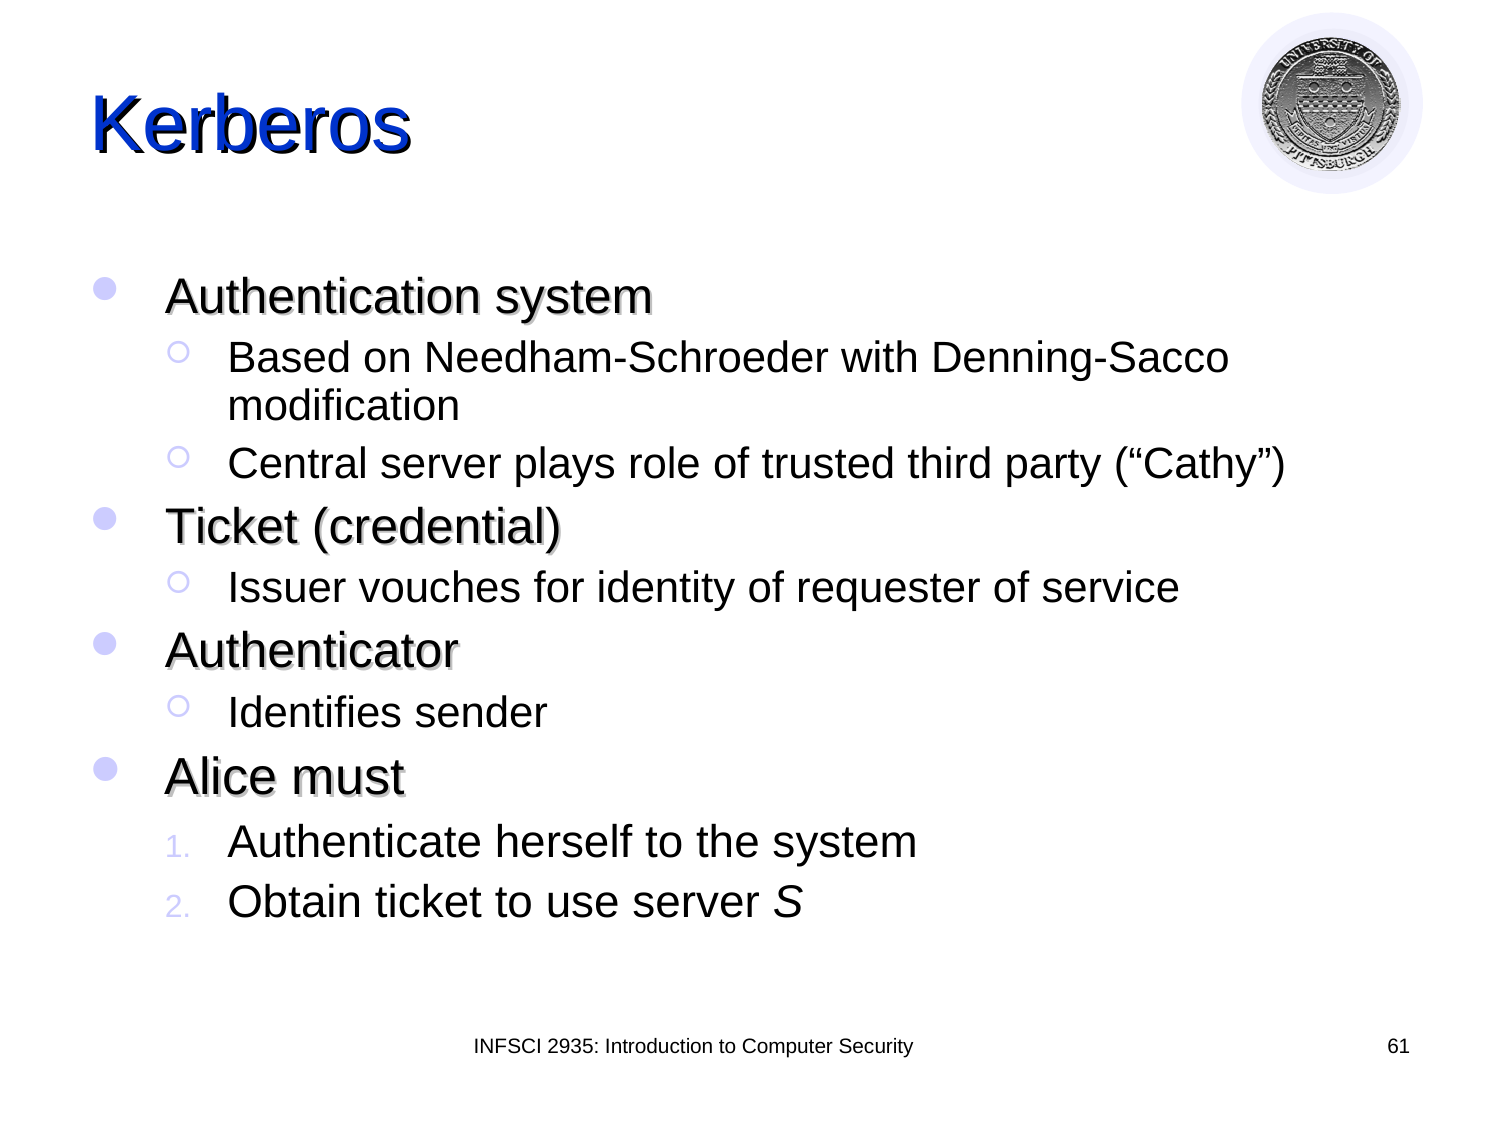

# Kerberos
Authentication system
Based on Needham-Schroeder with Denning-Sacco modification
Central server plays role of trusted third party (“Cathy”)
Ticket (credential)
Issuer vouches for identity of requester of service
Authenticator
Identifies sender
Alice must
Authenticate herself to the system
Obtain ticket to use server S
61